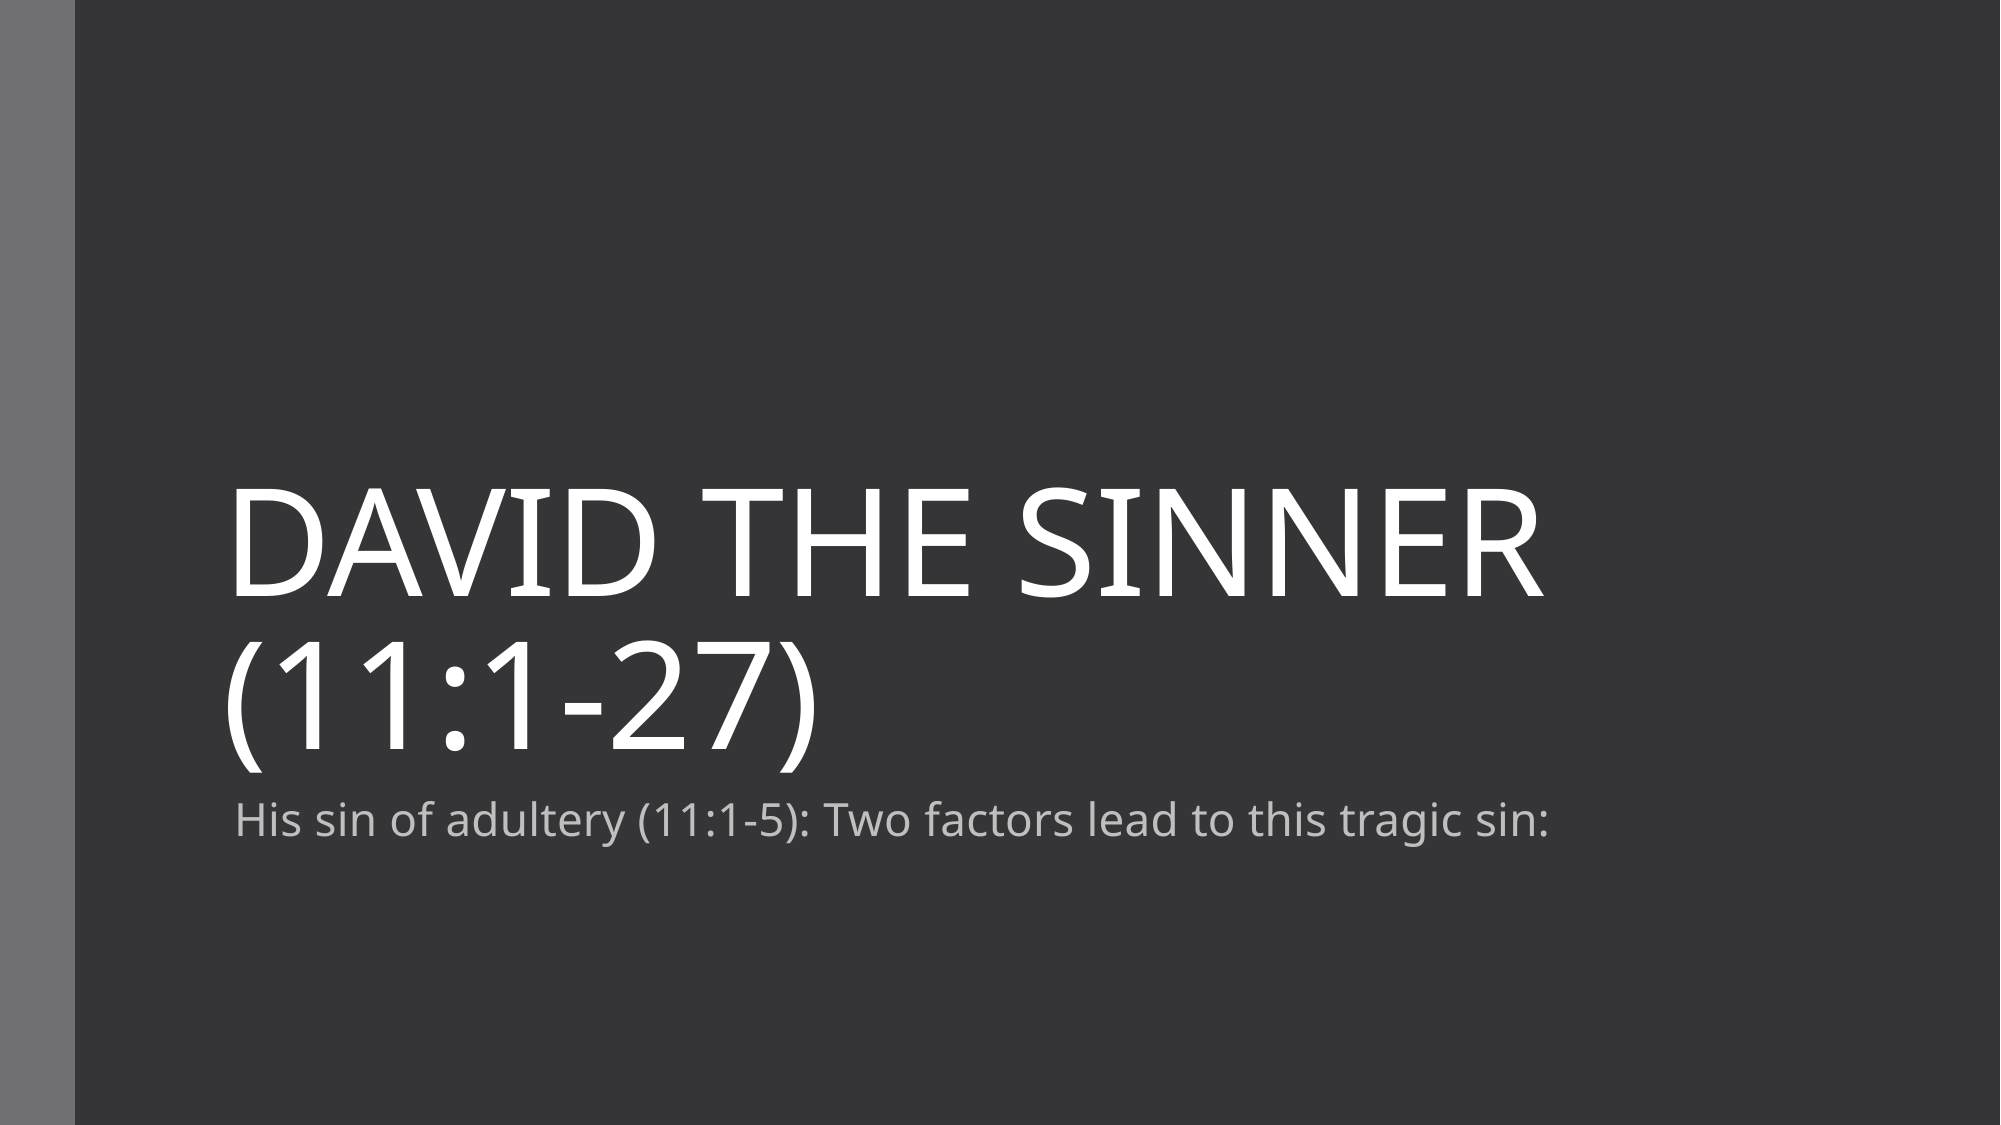

# DAVID THE SINNER (11:1-27)
 His sin of adultery (11:1-5): Two factors lead to this tragic sin: